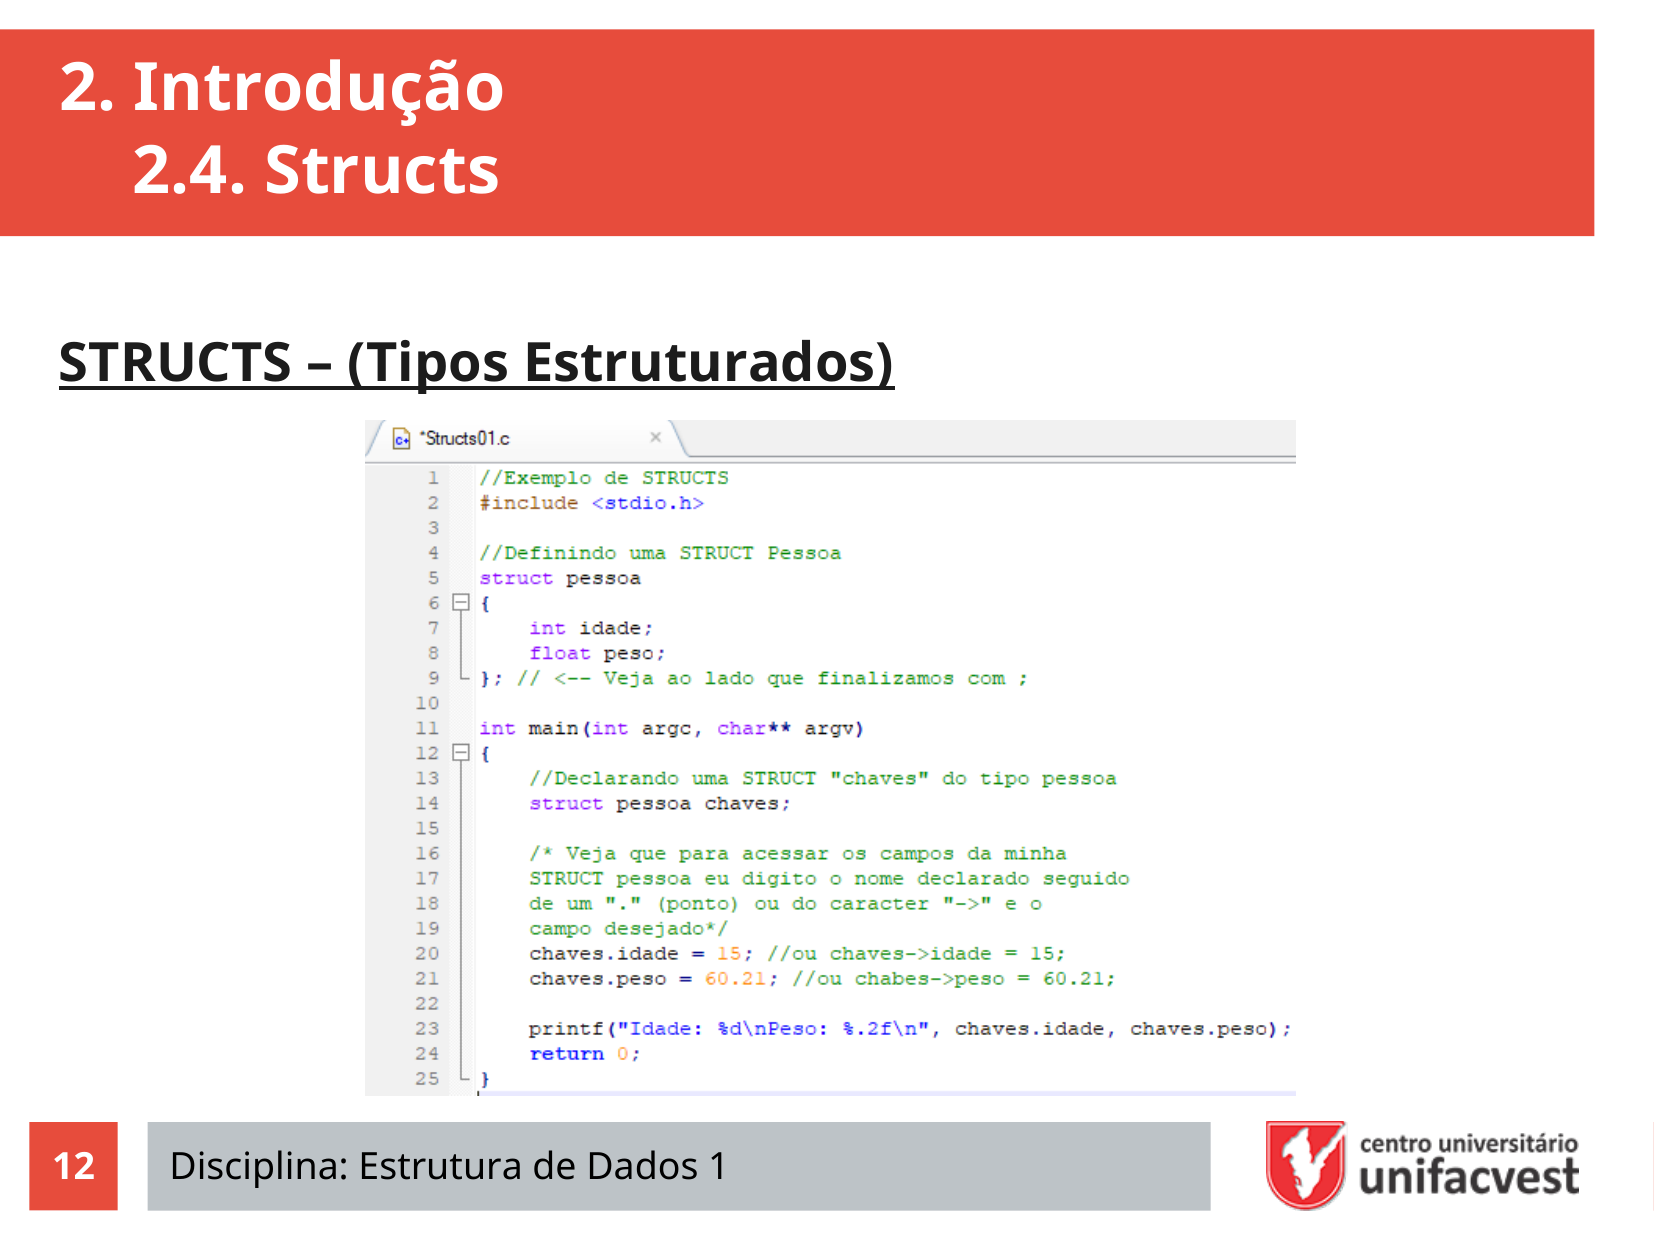

# 2. Introdução 2.4. Structs
STRUCTS – (Tipos Estruturados)
12
Disciplina: Estrutura de Dados 1